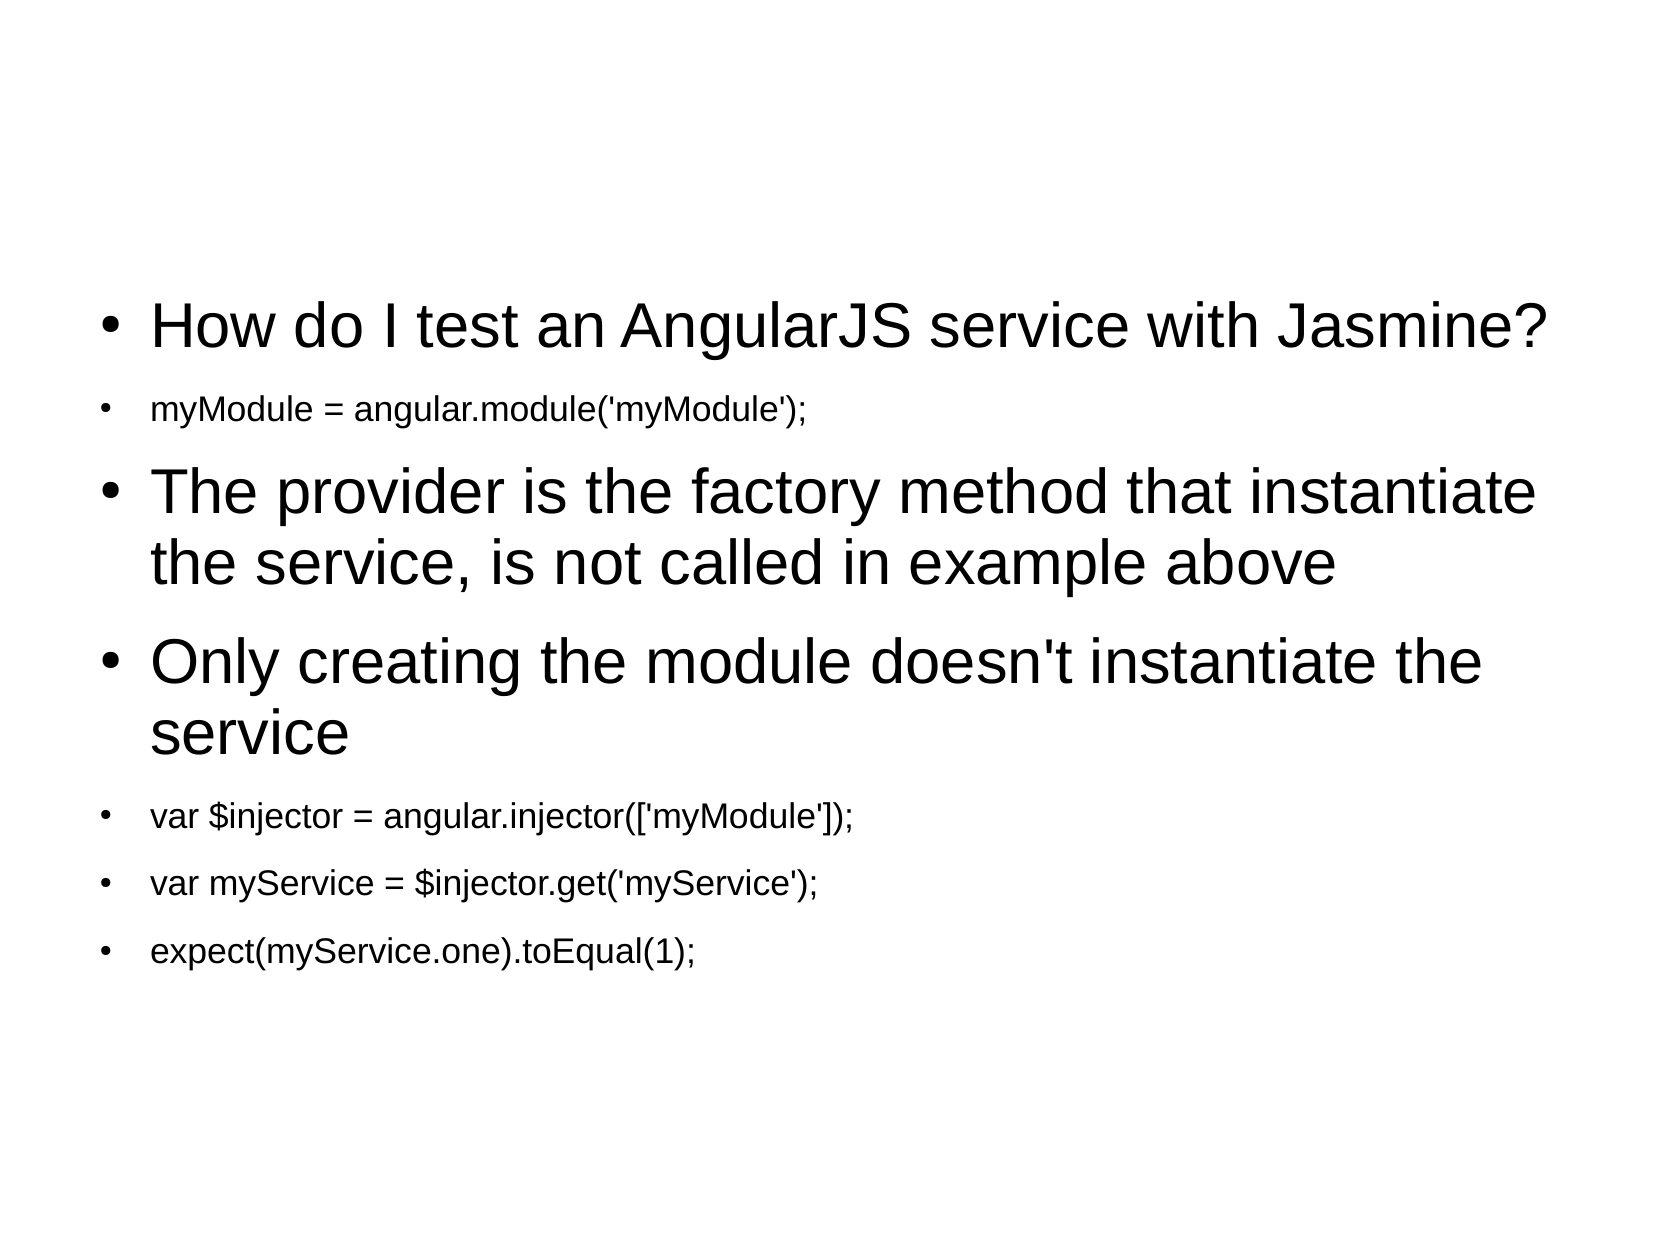

#
How do I test an AngularJS service with Jasmine?
myModule = angular.module('myModule');
The provider is the factory method that instantiate the service, is not called in example above
Only creating the module doesn't instantiate the service
var $injector = angular.injector(['myModule']);
var myService = $injector.get('myService');
expect(myService.one).toEqual(1);